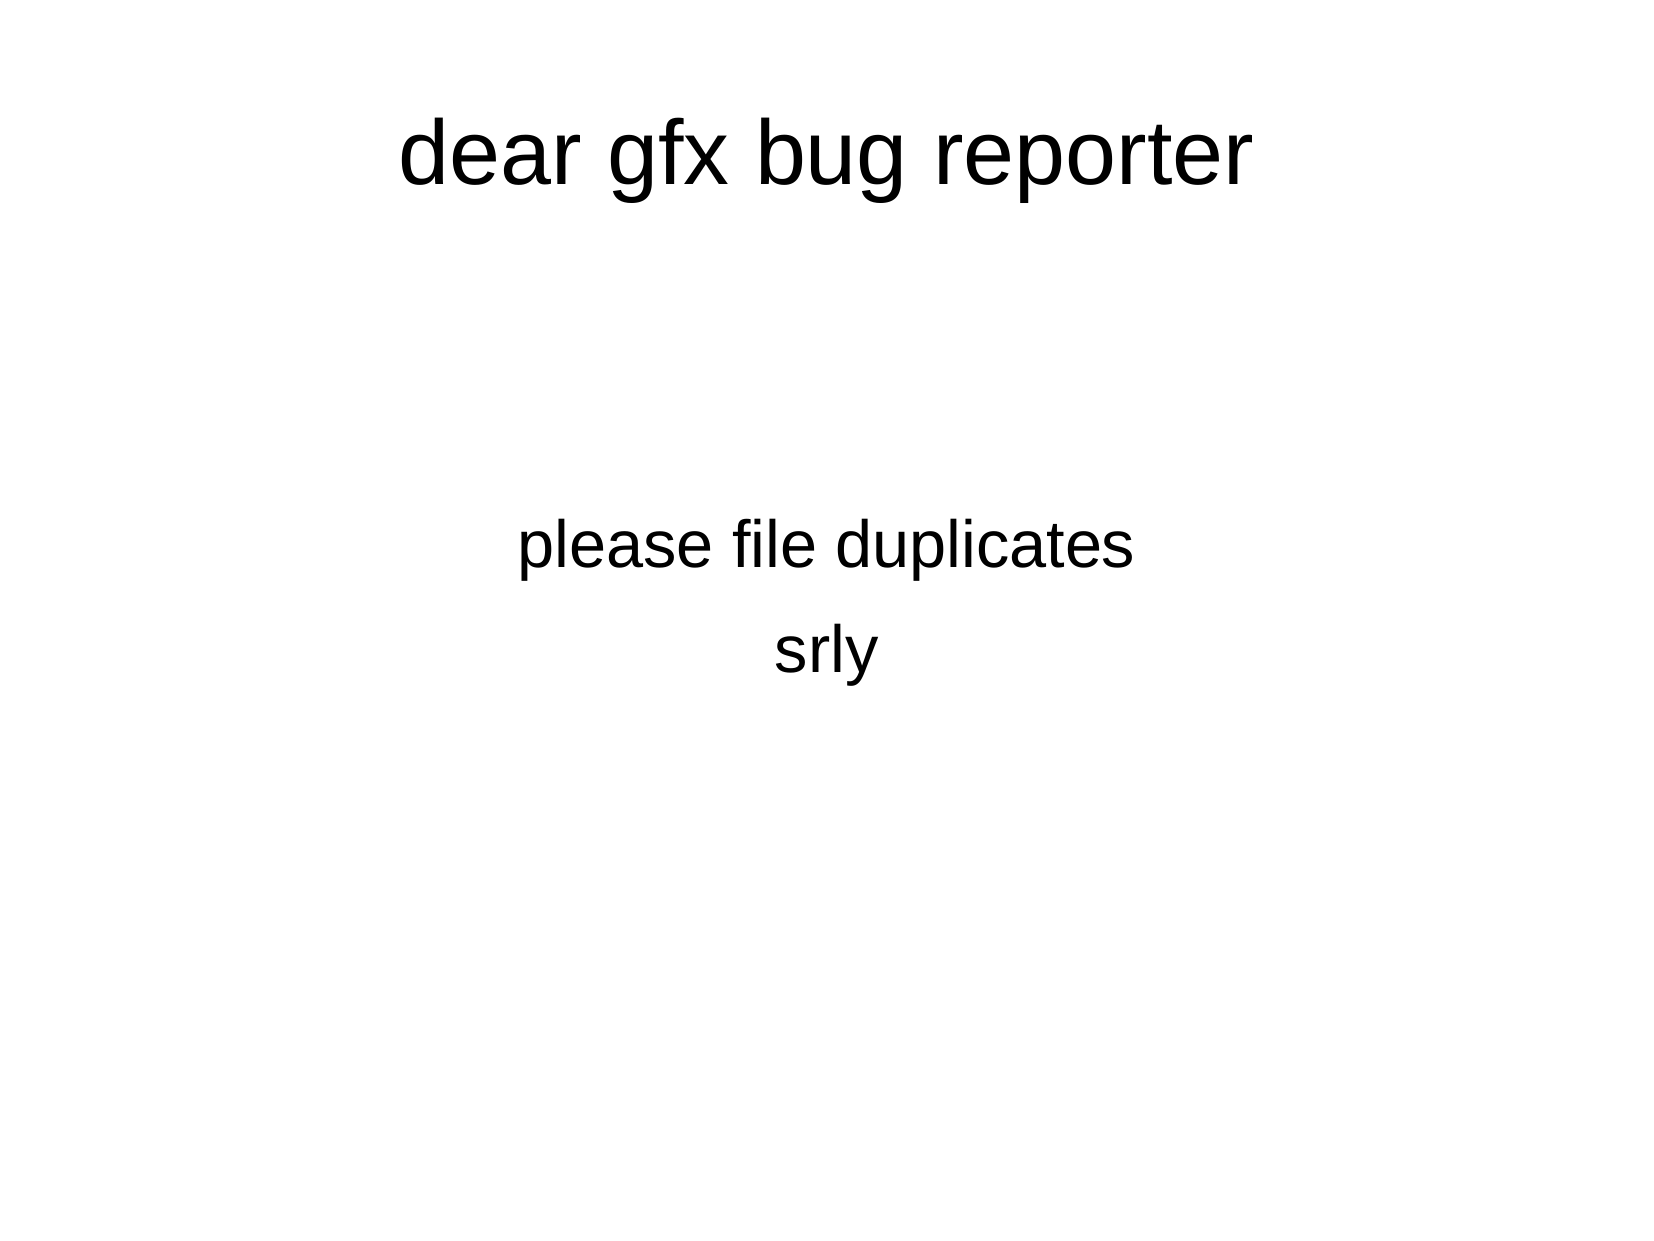

# dear gfx bug reporter
please file duplicates
srly